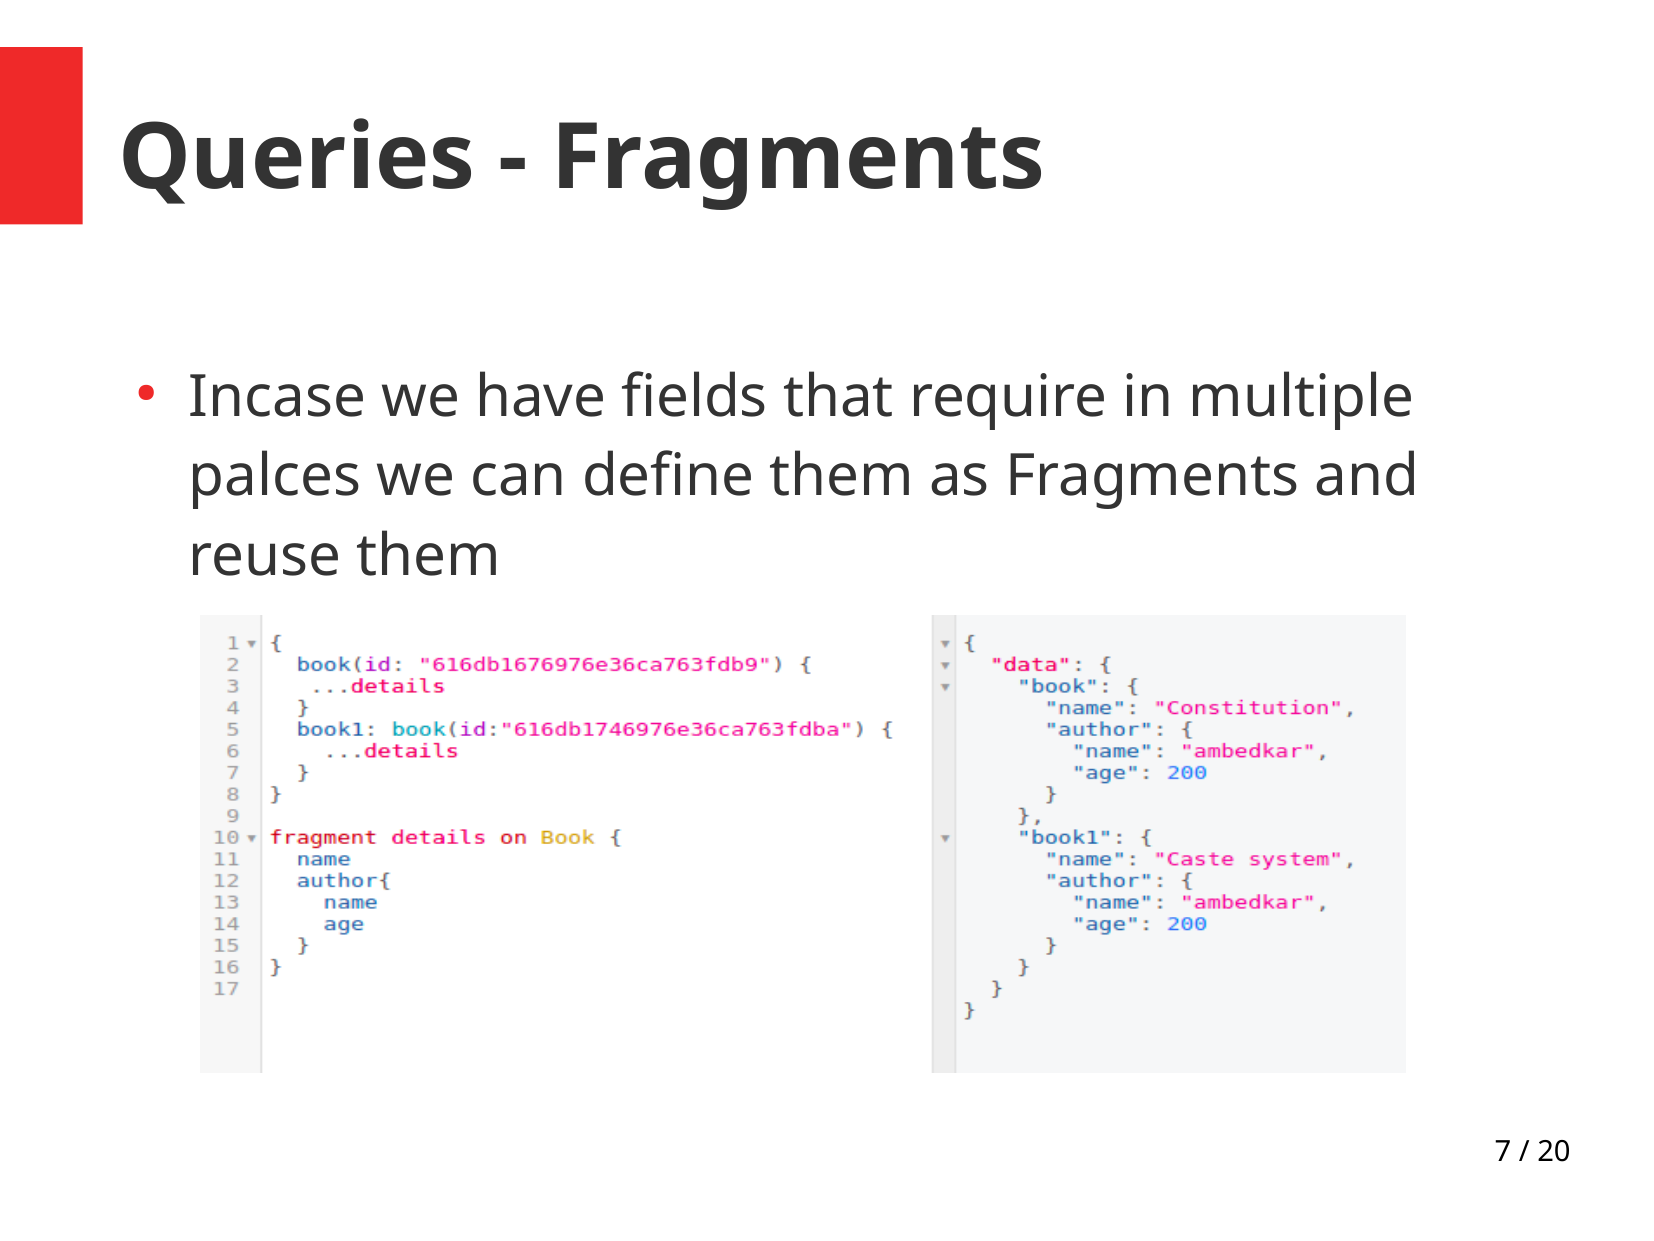

# Queries - Fragments
Incase we have fields that require in multiple palces we can define them as Fragments and reuse them
7